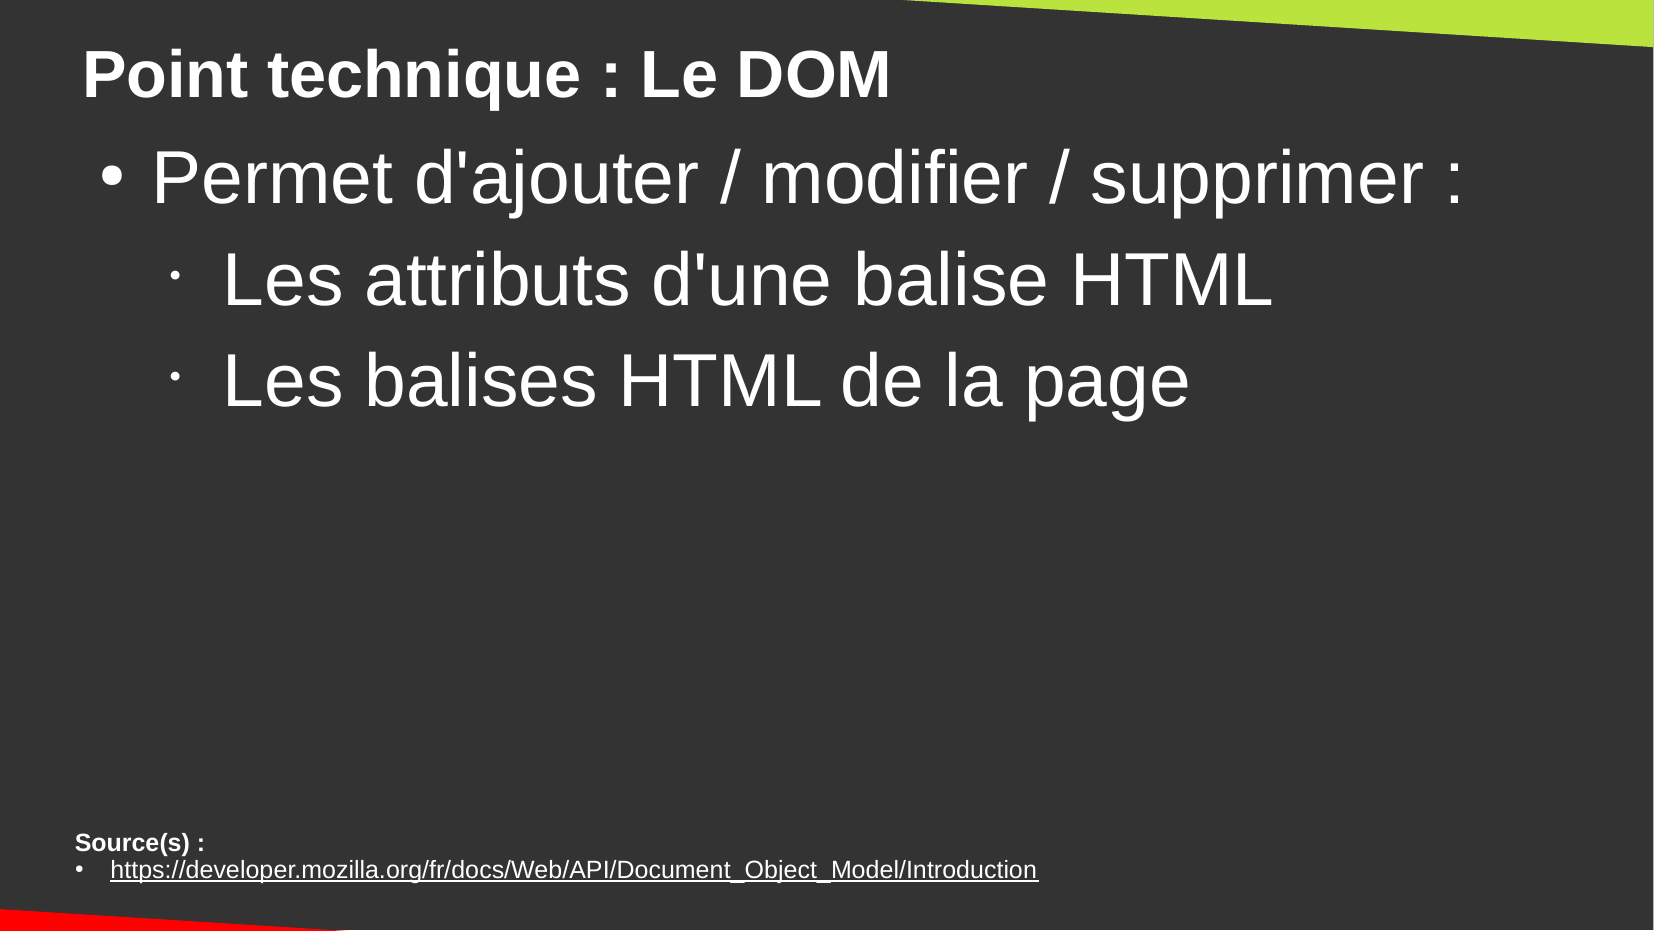

# Point technique : Le DOM
Permet d'ajouter / modifier / supprimer :
Les attributs d'une balise HTML
Les balises HTML de la page
Source(s) :
https://developer.mozilla.org/fr/docs/Web/API/Document_Object_Model/Introduction